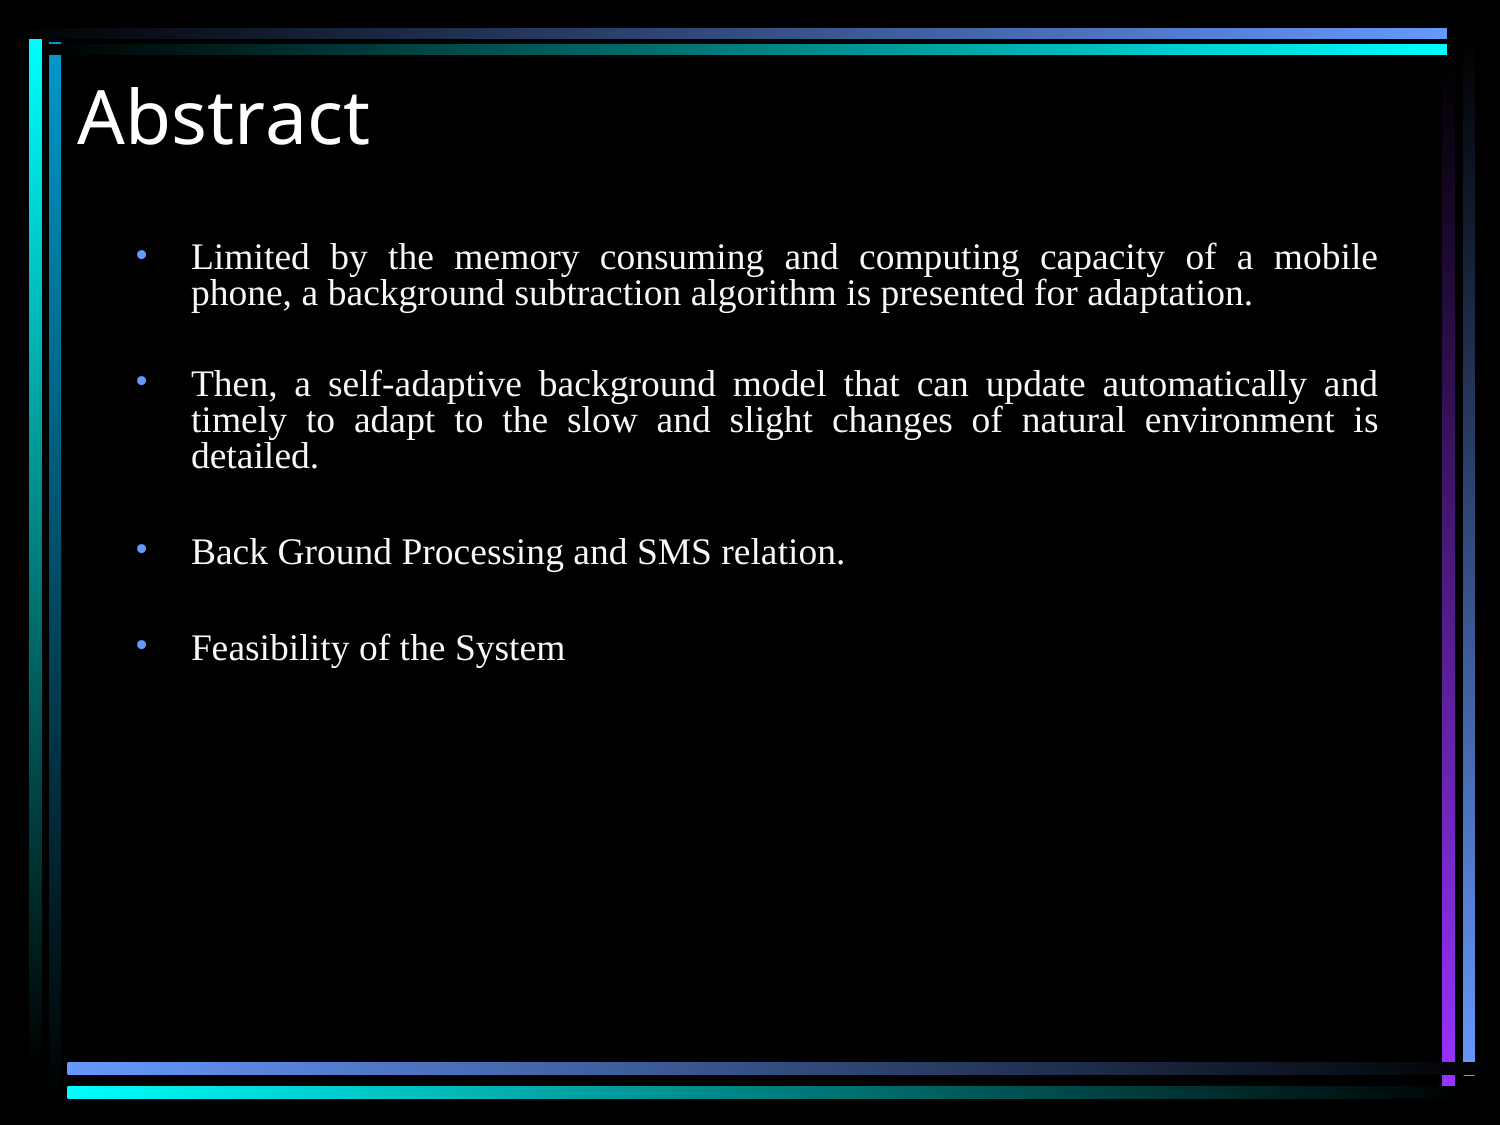

Abstract
Limited by the memory consuming and computing capacity of a mobile phone, a background subtraction algorithm is presented for adaptation.
Then, a self-adaptive background model that can update automatically and timely to adapt to the slow and slight changes of natural environment is detailed.
Back Ground Processing and SMS relation.
Feasibility of the System